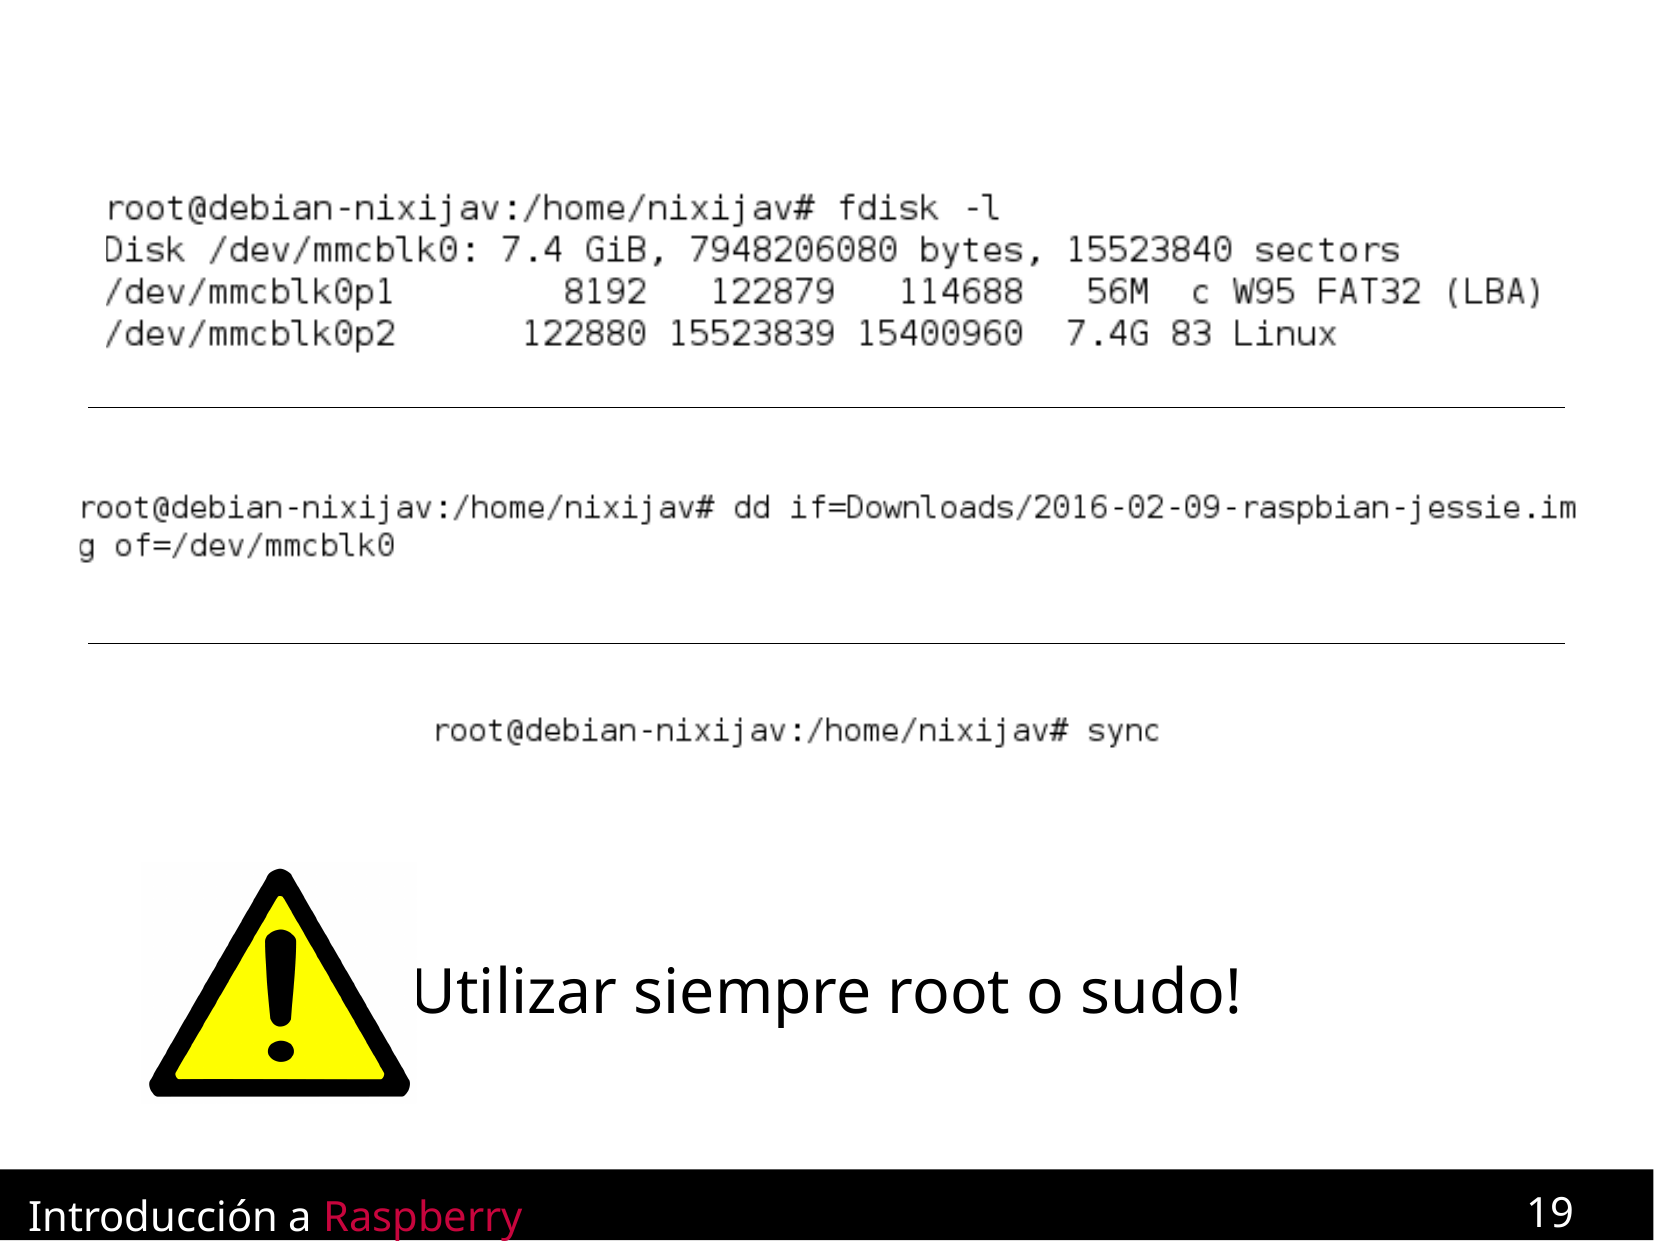

# Utilizar siempre root o sudo!
Introducción a Raspberry Pi